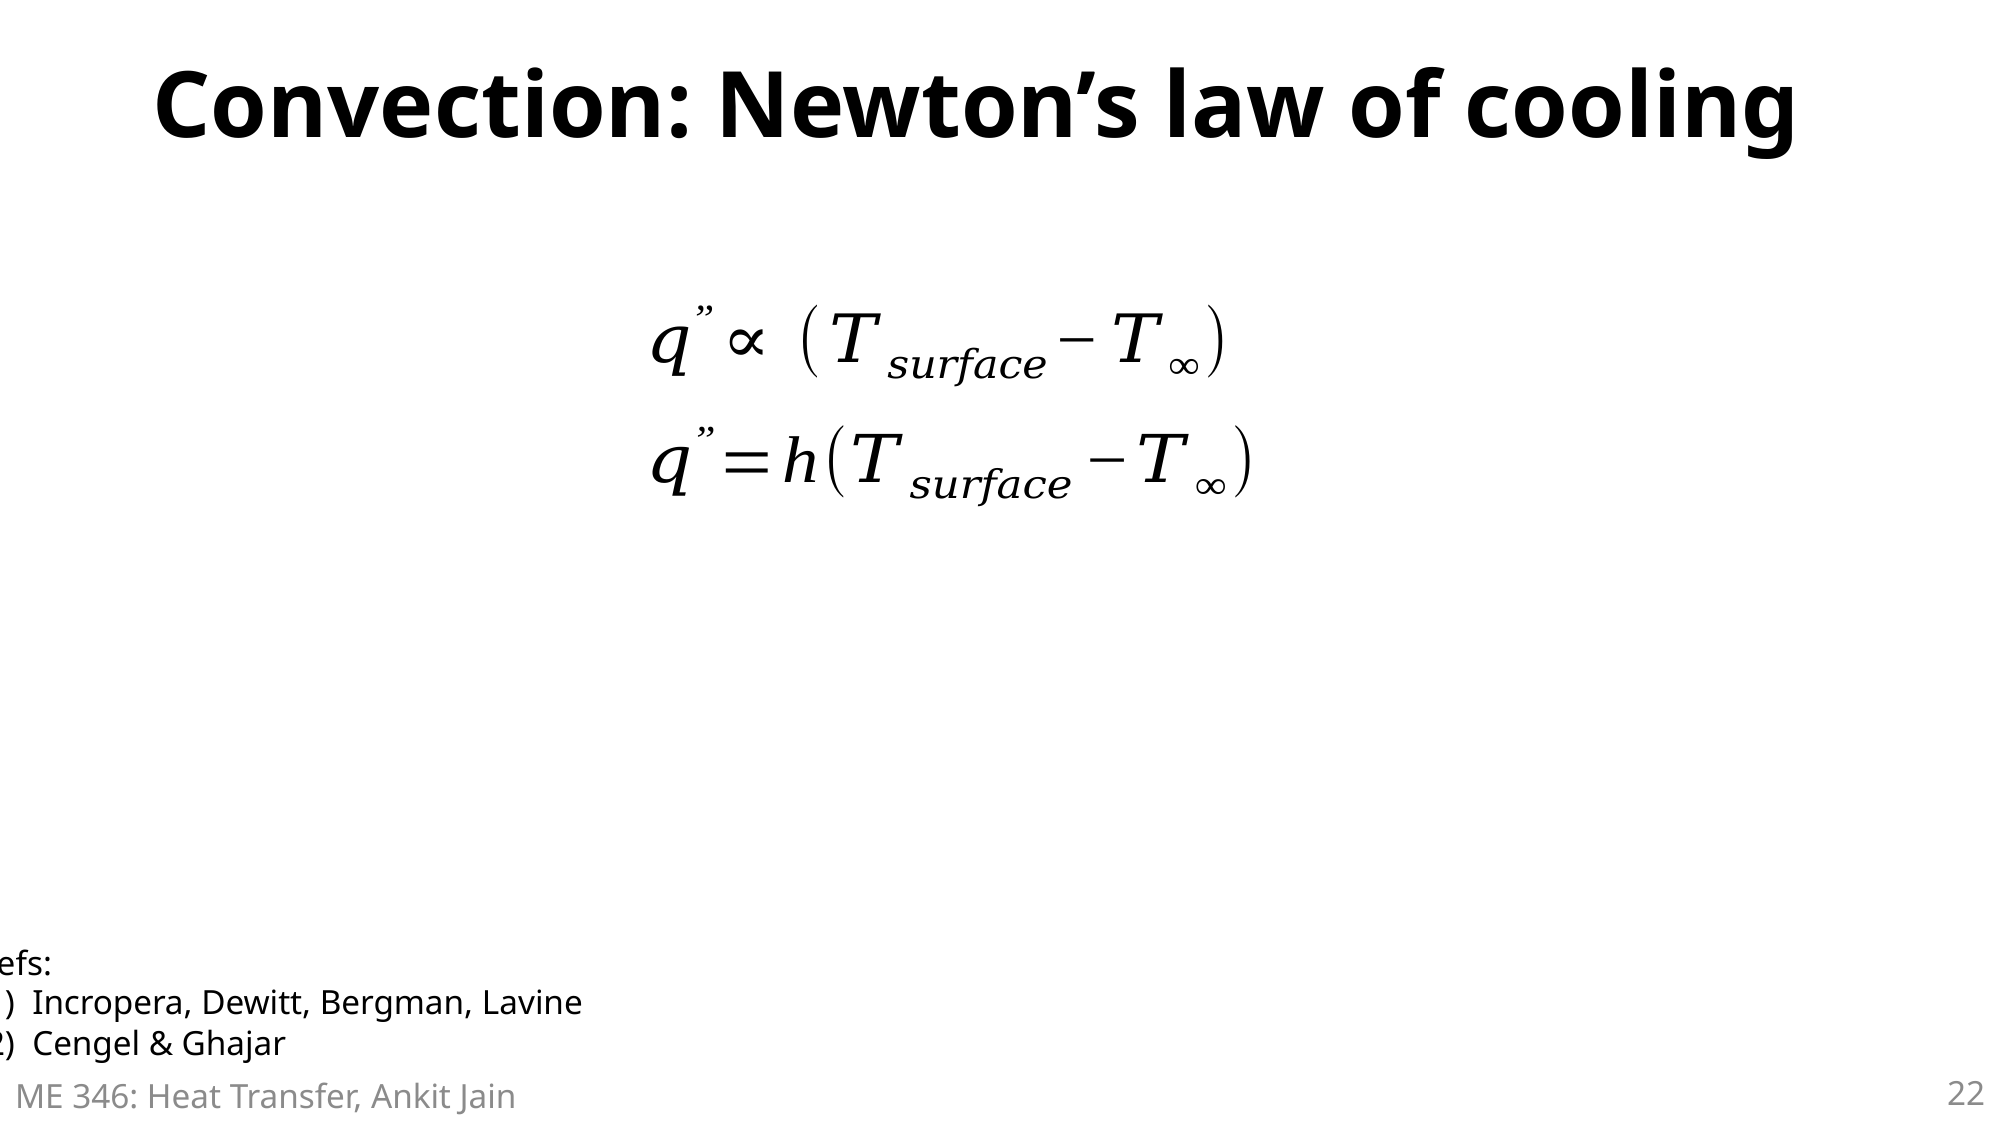

Convection: Newton’s law of cooling
Refs:
Incropera, Dewitt, Bergman, Lavine
Cengel & Ghajar
ME 346: Heat Transfer, Ankit Jain
22